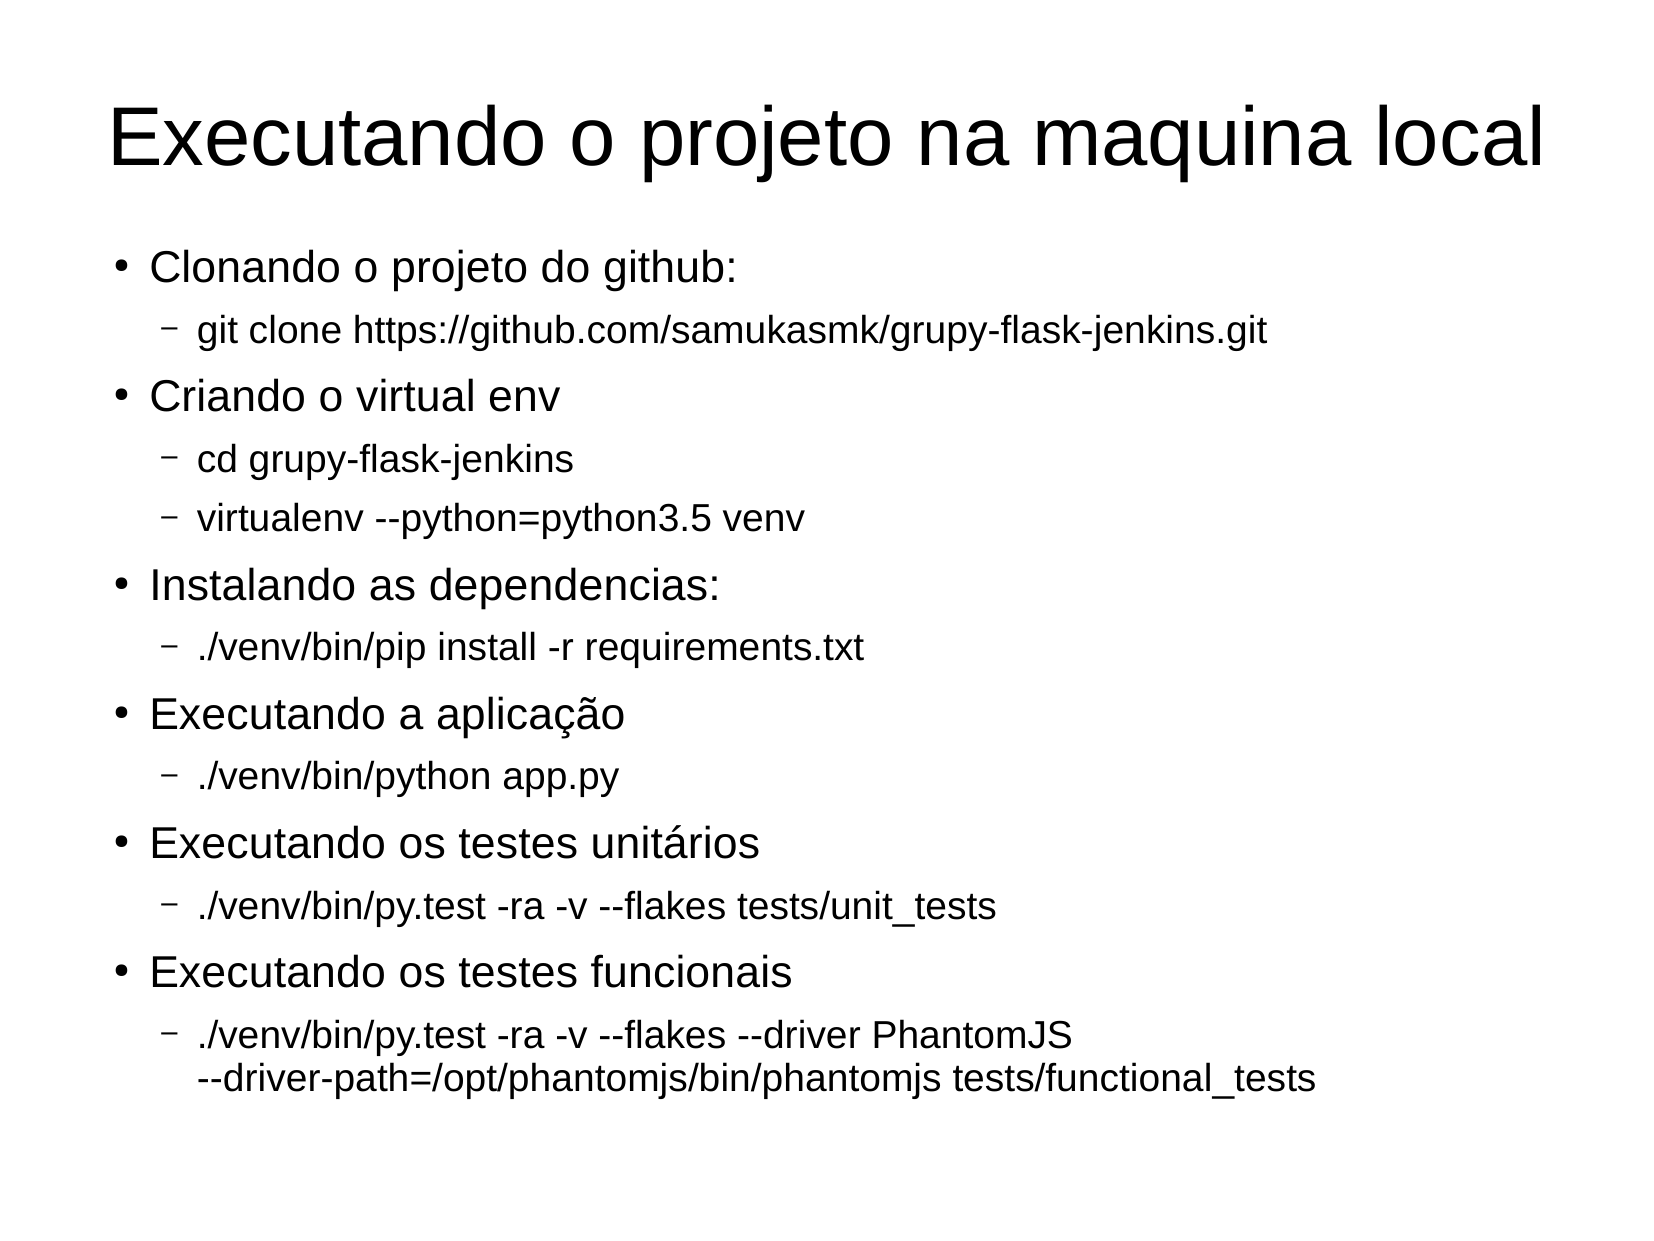

# Executando o projeto na maquina local
Clonando o projeto do github:
git clone https://github.com/samukasmk/grupy-flask-jenkins.git
Criando o virtual env
cd grupy-flask-jenkins
virtualenv --python=python3.5 venv
Instalando as dependencias:
./venv/bin/pip install -r requirements.txt
Executando a aplicação
./venv/bin/python app.py
Executando os testes unitários
./venv/bin/py.test -ra -v --flakes tests/unit_tests
Executando os testes funcionais
./venv/bin/py.test -ra -v --flakes --driver PhantomJS --driver-path=/opt/phantomjs/bin/phantomjs tests/functional_tests